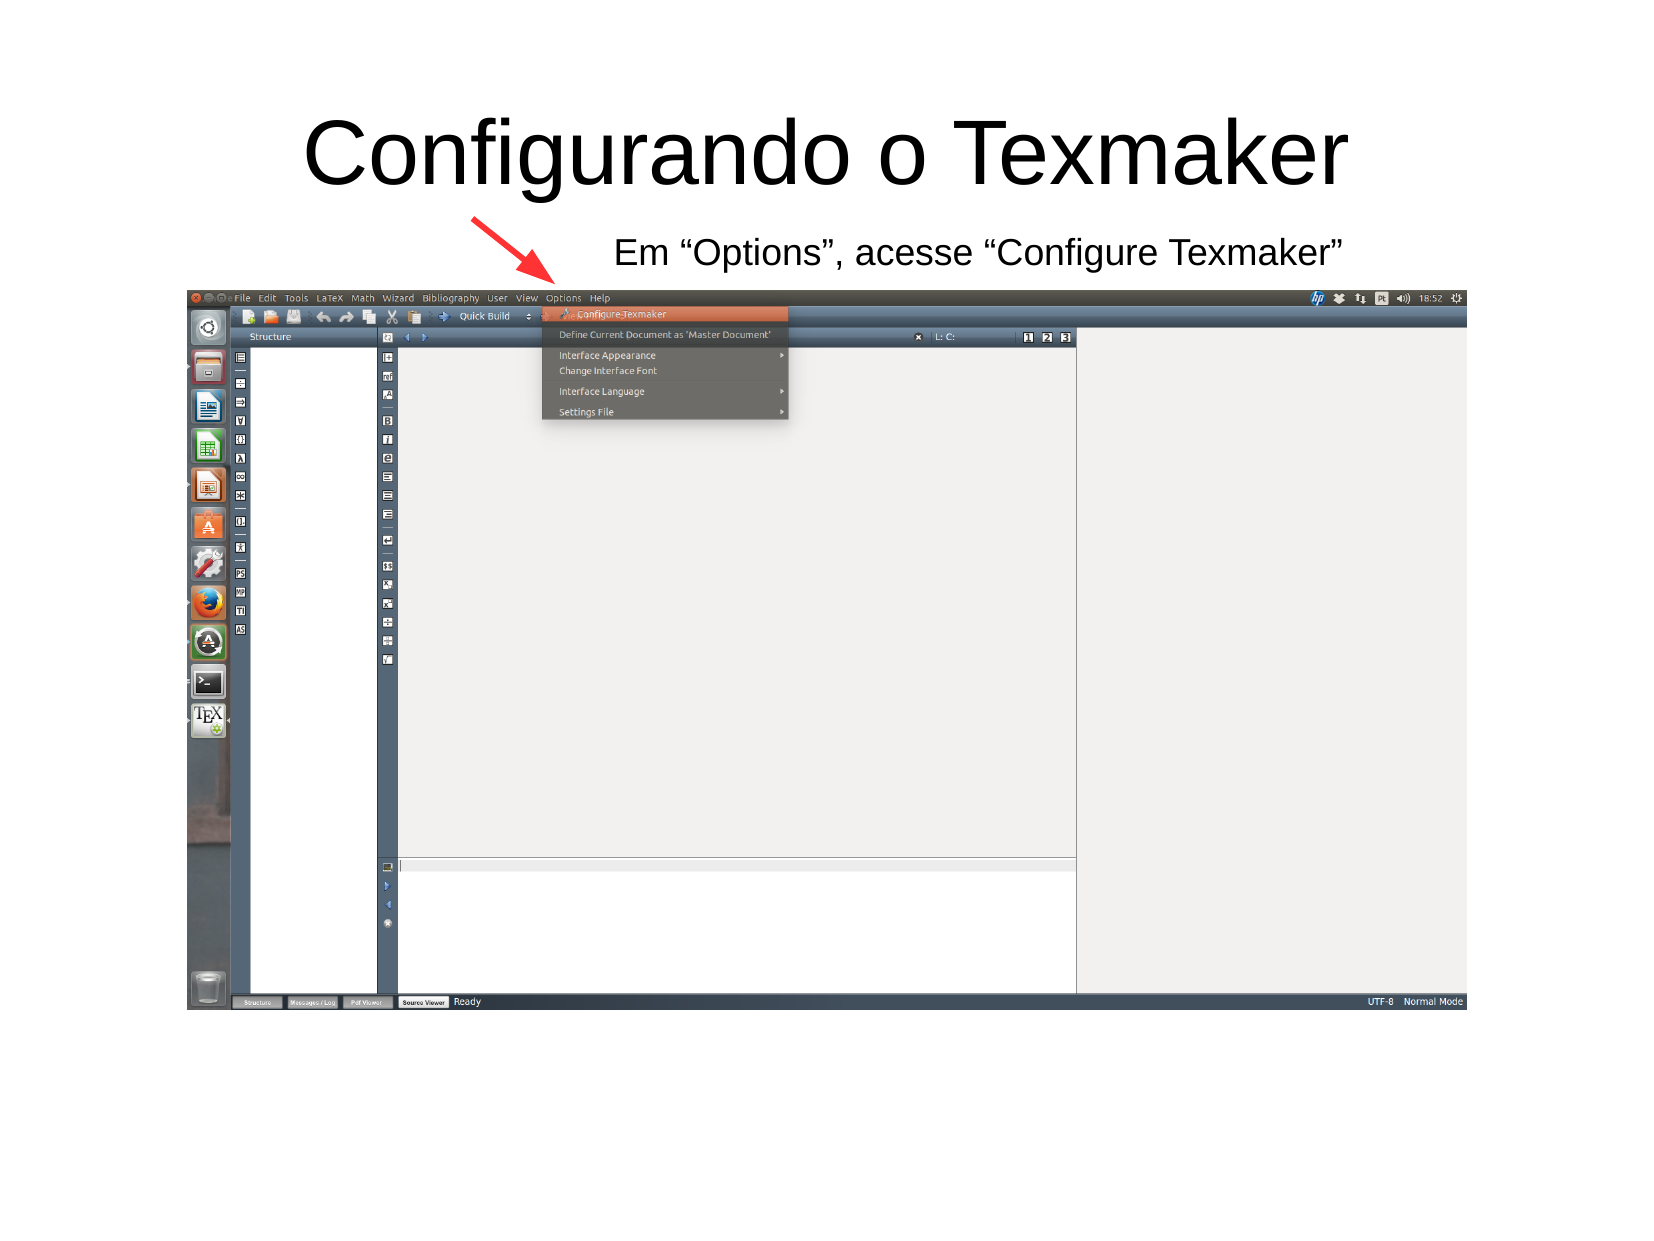

# Configurando o Texmaker
Em “Options”, acesse “Configure Texmaker”